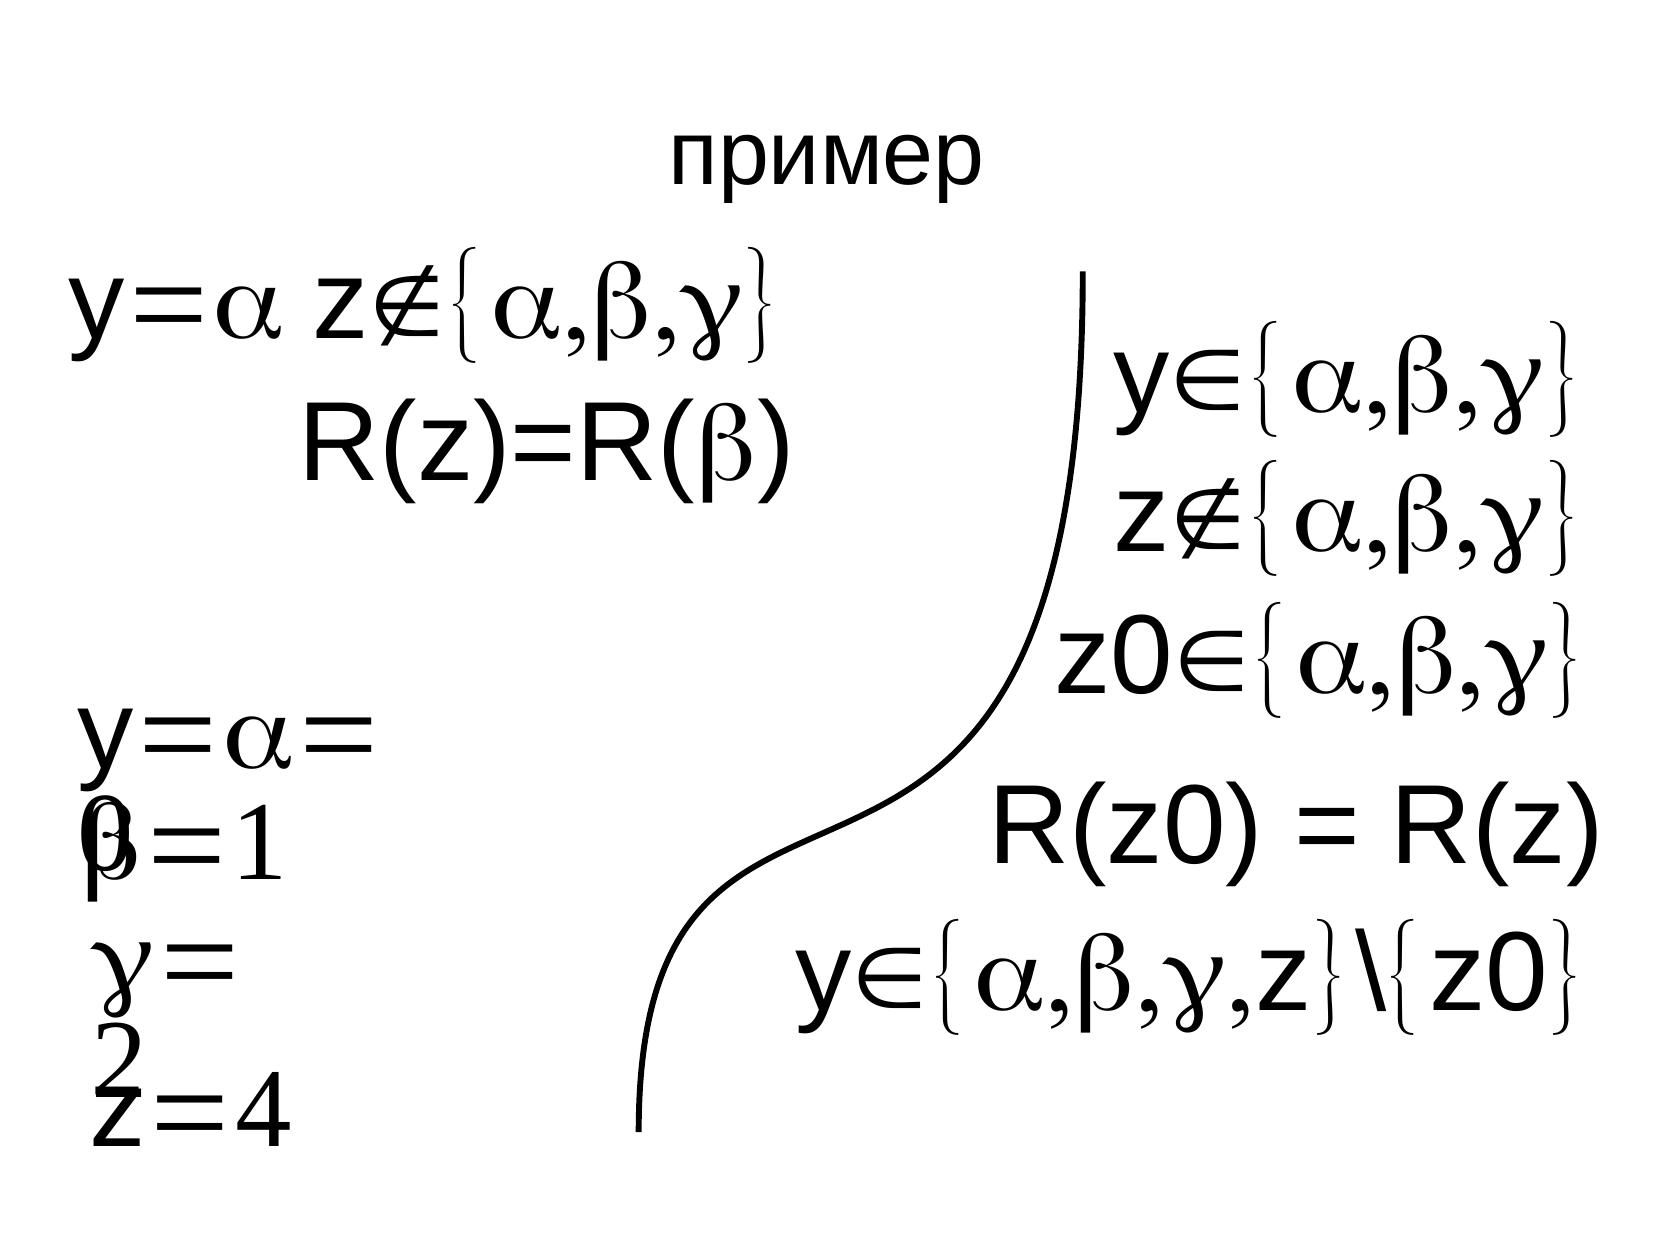

# пример
y=a
z{a,b,g}
y{a,b,g}
R(z)=R(b)
z{a,b,g}
z0{a,b,g}
y=a=0
R(z0) = R(z)
b=1
y{a,b,g,z}\{z0}
g=2
z=4